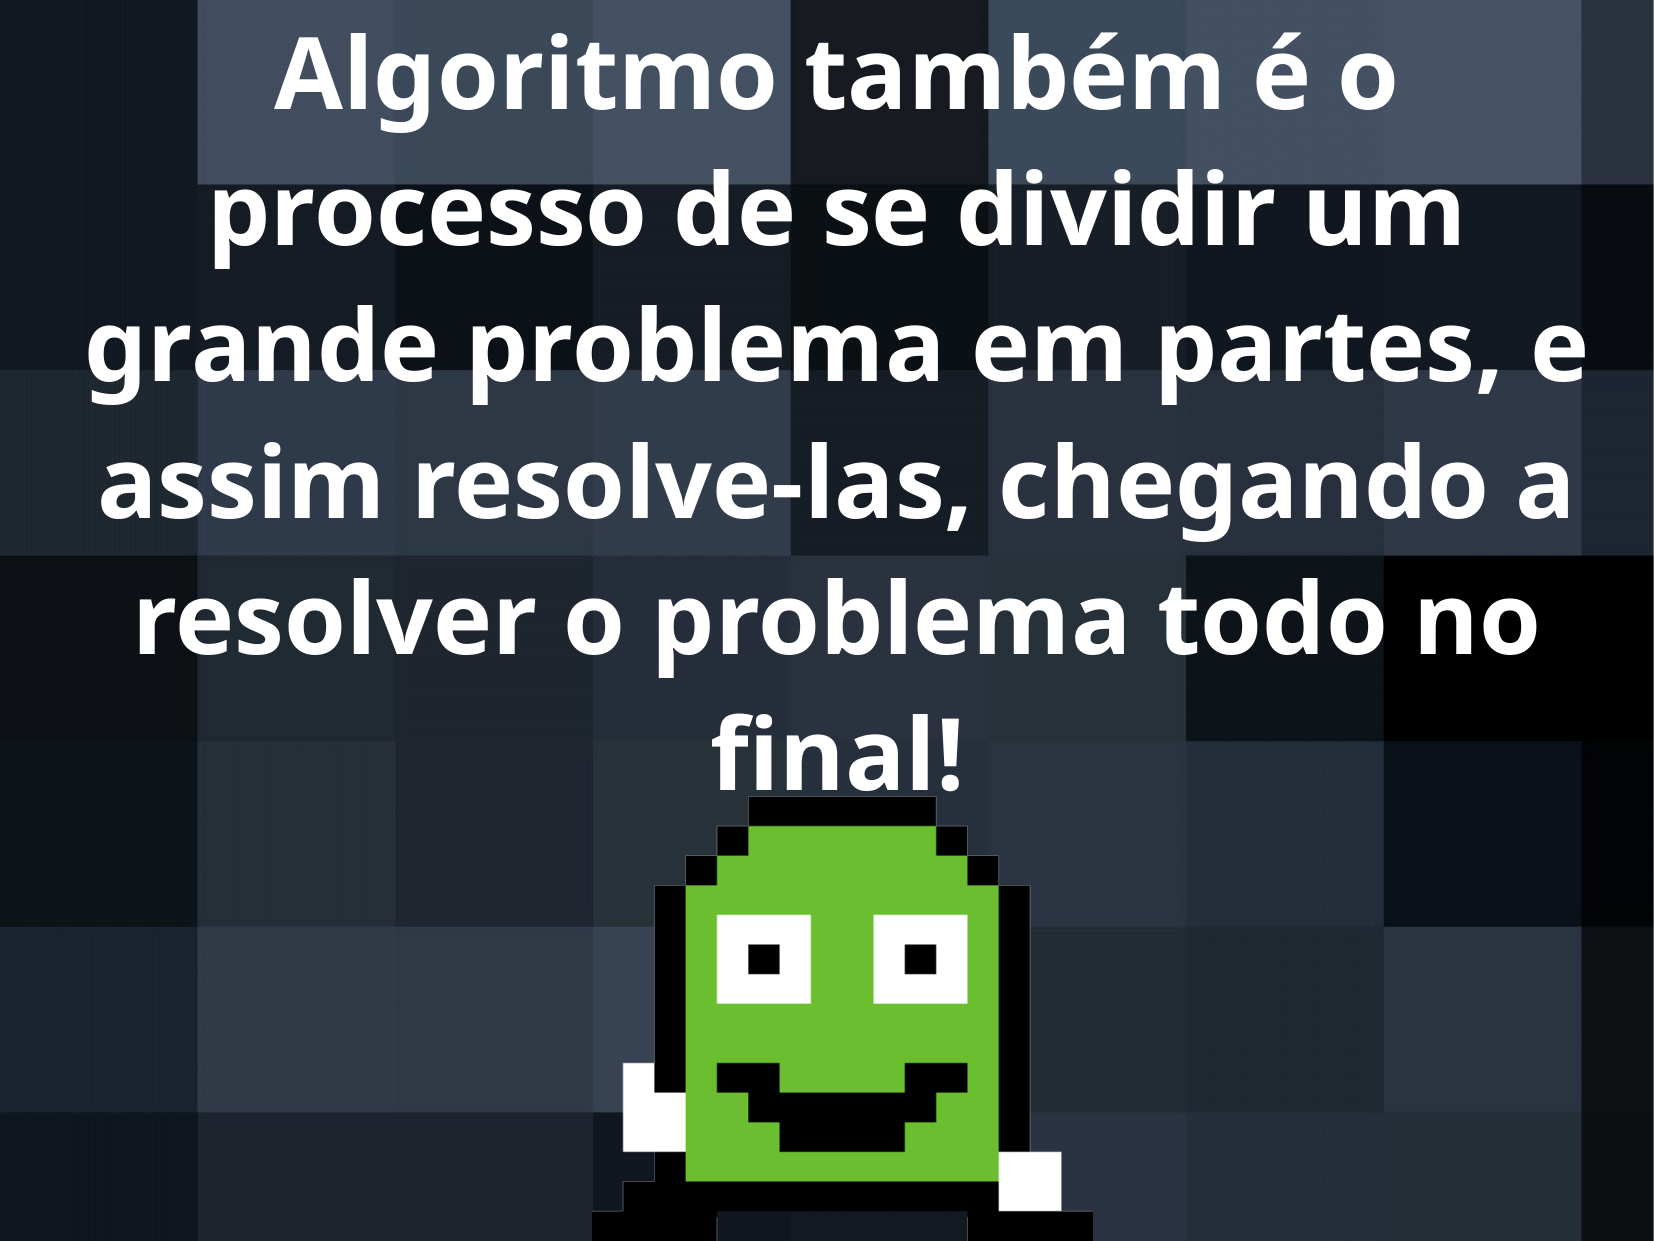

# Algoritmo também é o processo de se dividir um grande problema em partes, e assim resolve-las, chegando a resolver o problema todo no final!